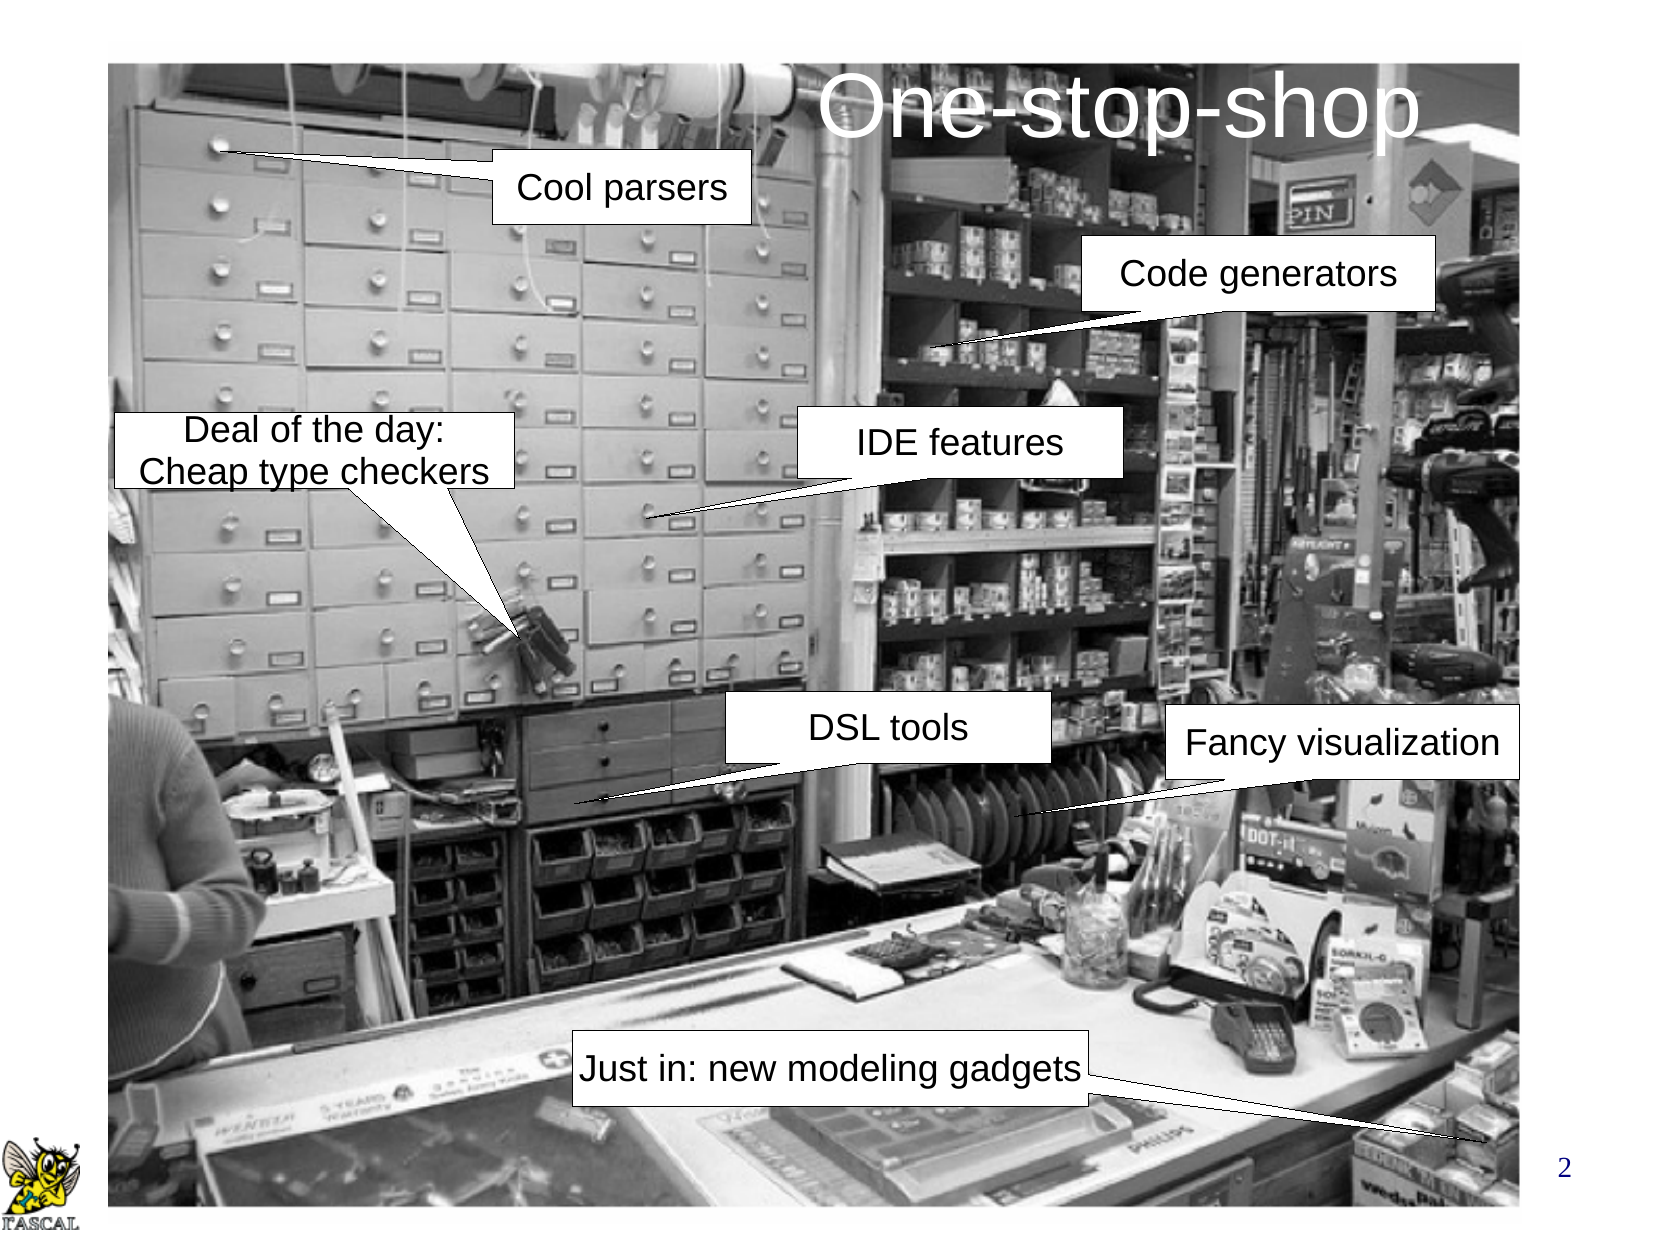

One-stop-shop
Cool parsers
Code generators
IDE features
Deal of the day:
Cheap type checkers
DSL tools
Fancy visualization
Just in: new modeling gadgets
2